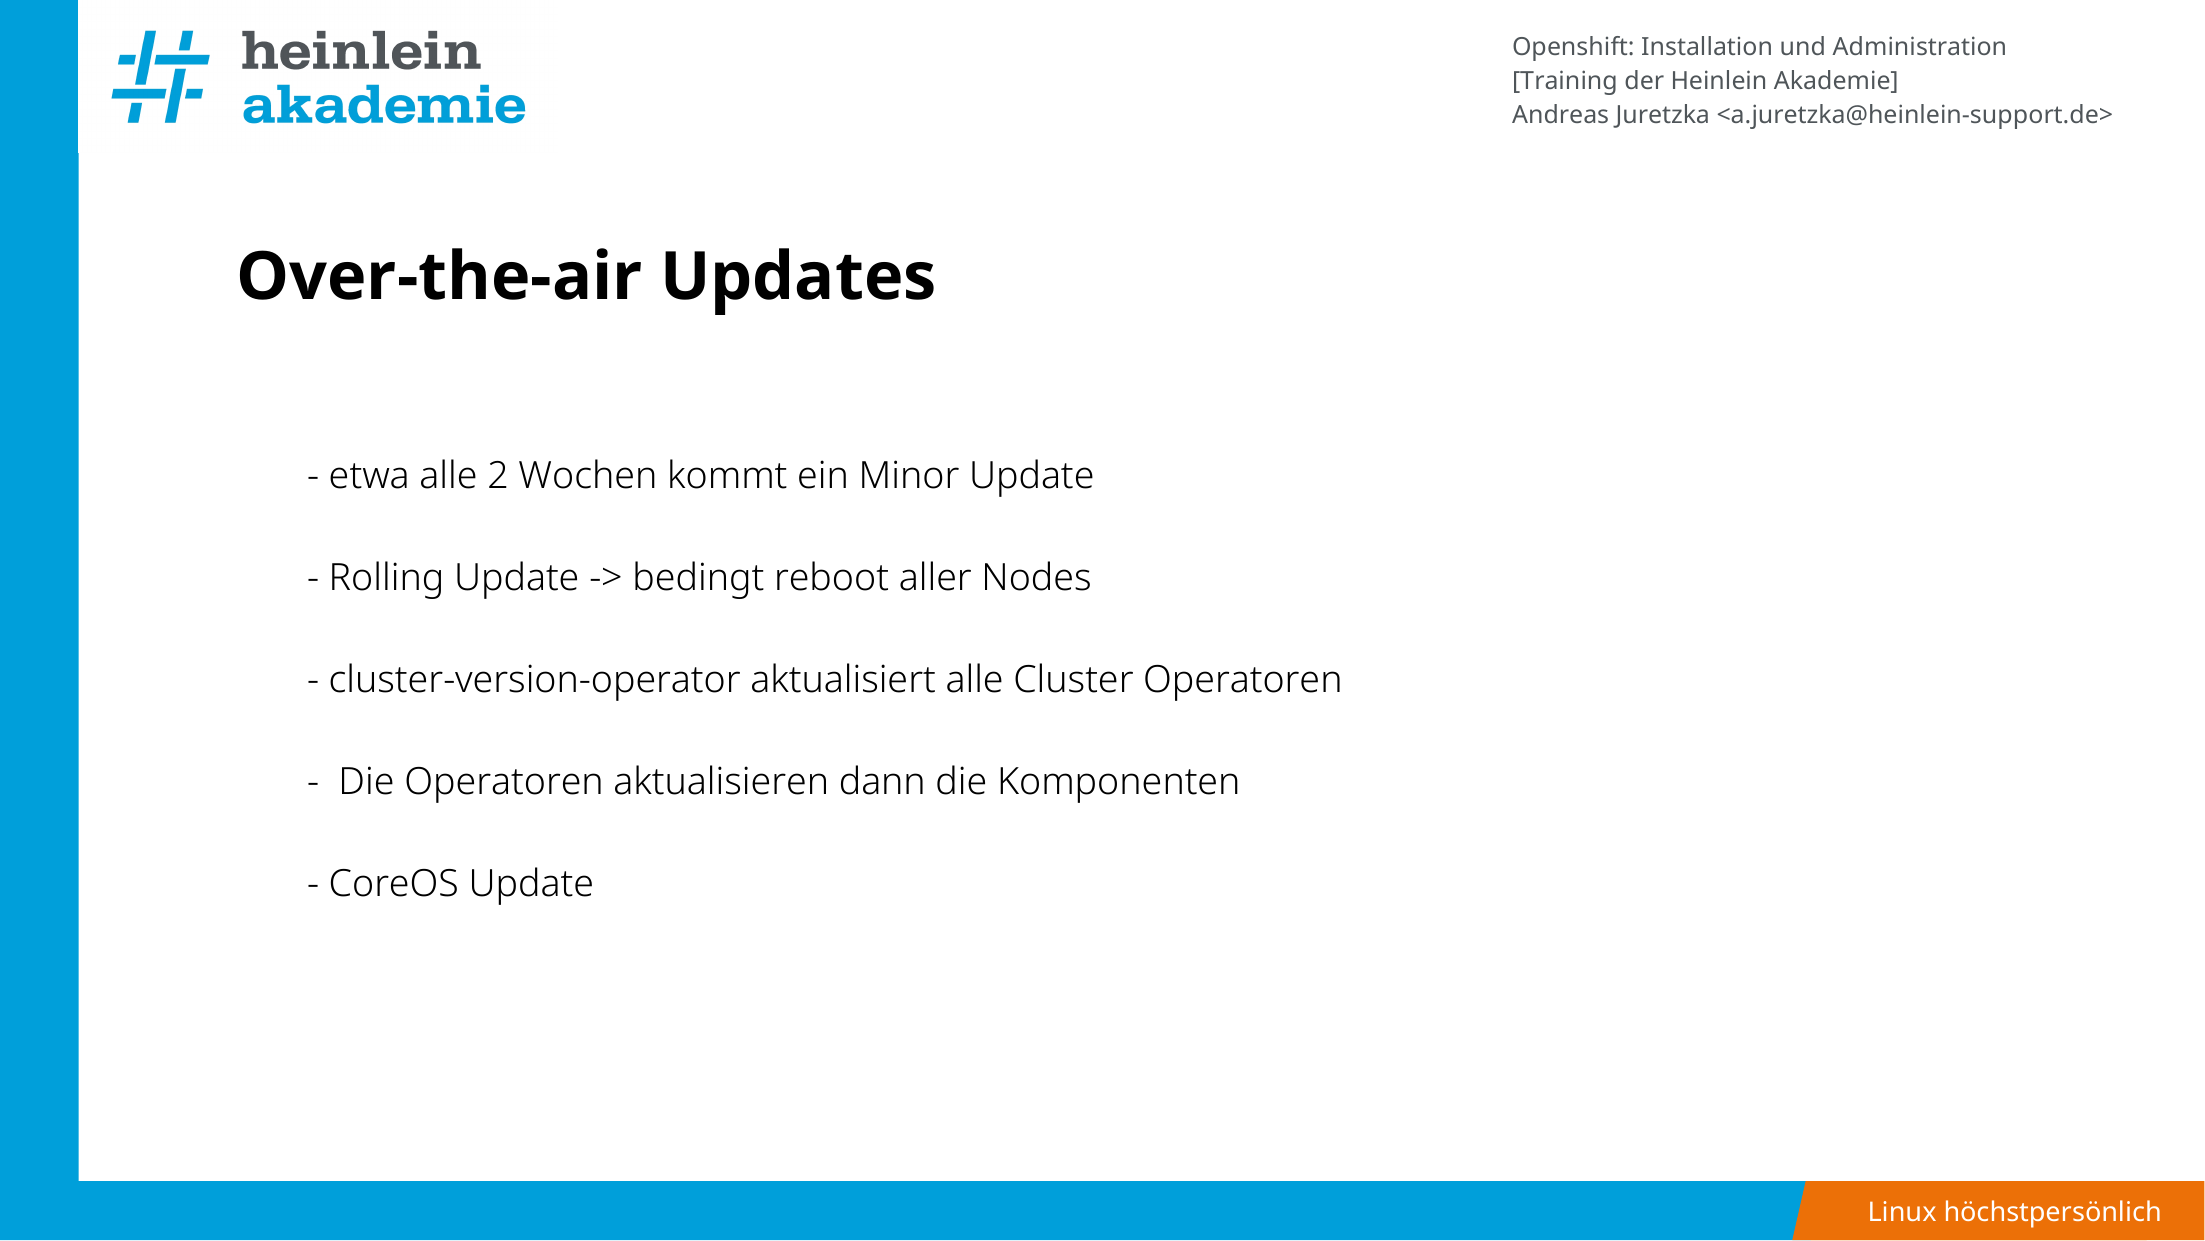

# Over-the-air Updates
- etwa alle 2 Wochen kommt ein Minor Update
- Rolling Update -> bedingt reboot aller Nodes
- cluster-version-operator aktualisiert alle Cluster Operatoren
- Die Operatoren aktualisieren dann die Komponenten
- CoreOS Update